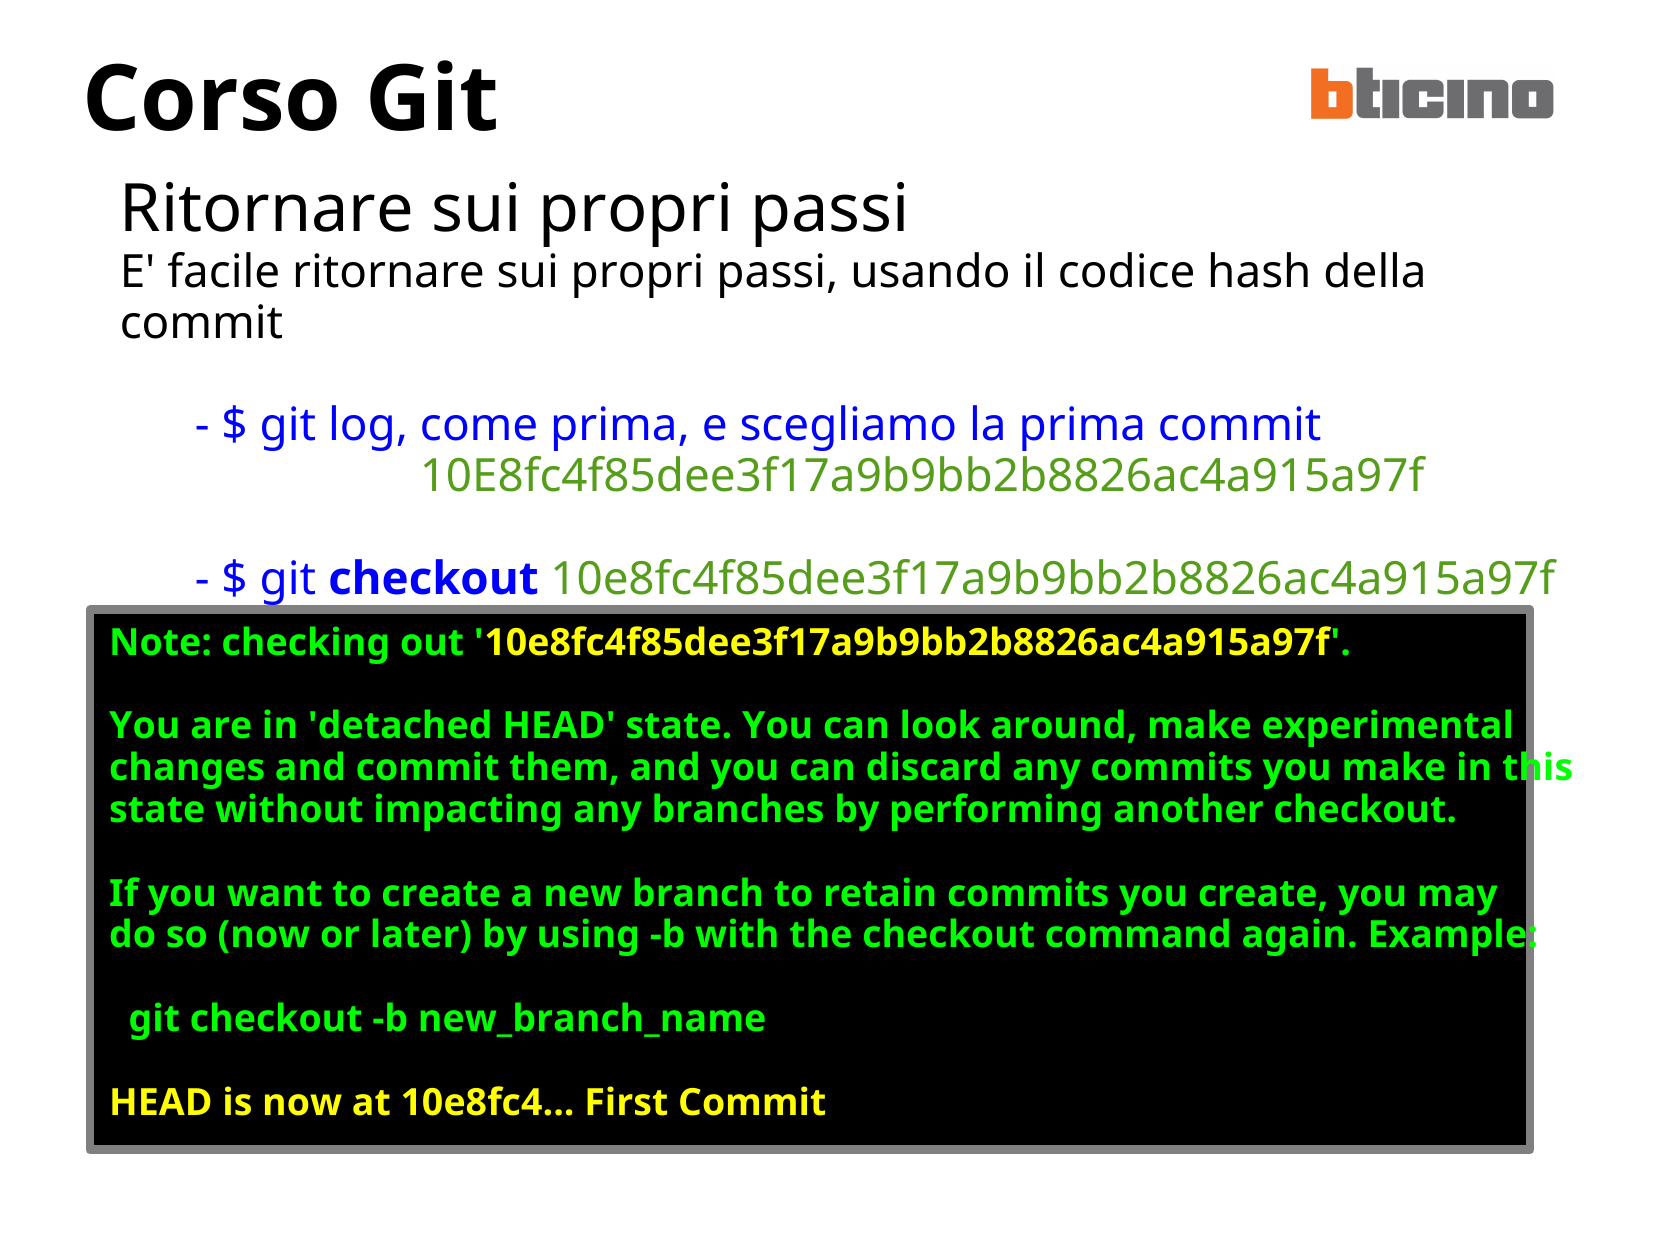

# Corso Git
Ritornare sui propri passi
E' facile ritornare sui propri passi, usando il codice hash della commit
	- $ git log, come prima, e scegliamo la prima commit
				10E8fc4f85dee3f17a9b9bb2b8826ac4a915a97f
	- $ git checkout 10e8fc4f85dee3f17a9b9bb2b8826ac4a915a97f
Note: checking out '10e8fc4f85dee3f17a9b9bb2b8826ac4a915a97f'.
You are in 'detached HEAD' state. You can look around, make experimental
changes and commit them, and you can discard any commits you make in this
state without impacting any branches by performing another checkout.
If you want to create a new branch to retain commits you create, you may
do so (now or later) by using -b with the checkout command again. Example:
 git checkout -b new_branch_name
HEAD is now at 10e8fc4... First Commit